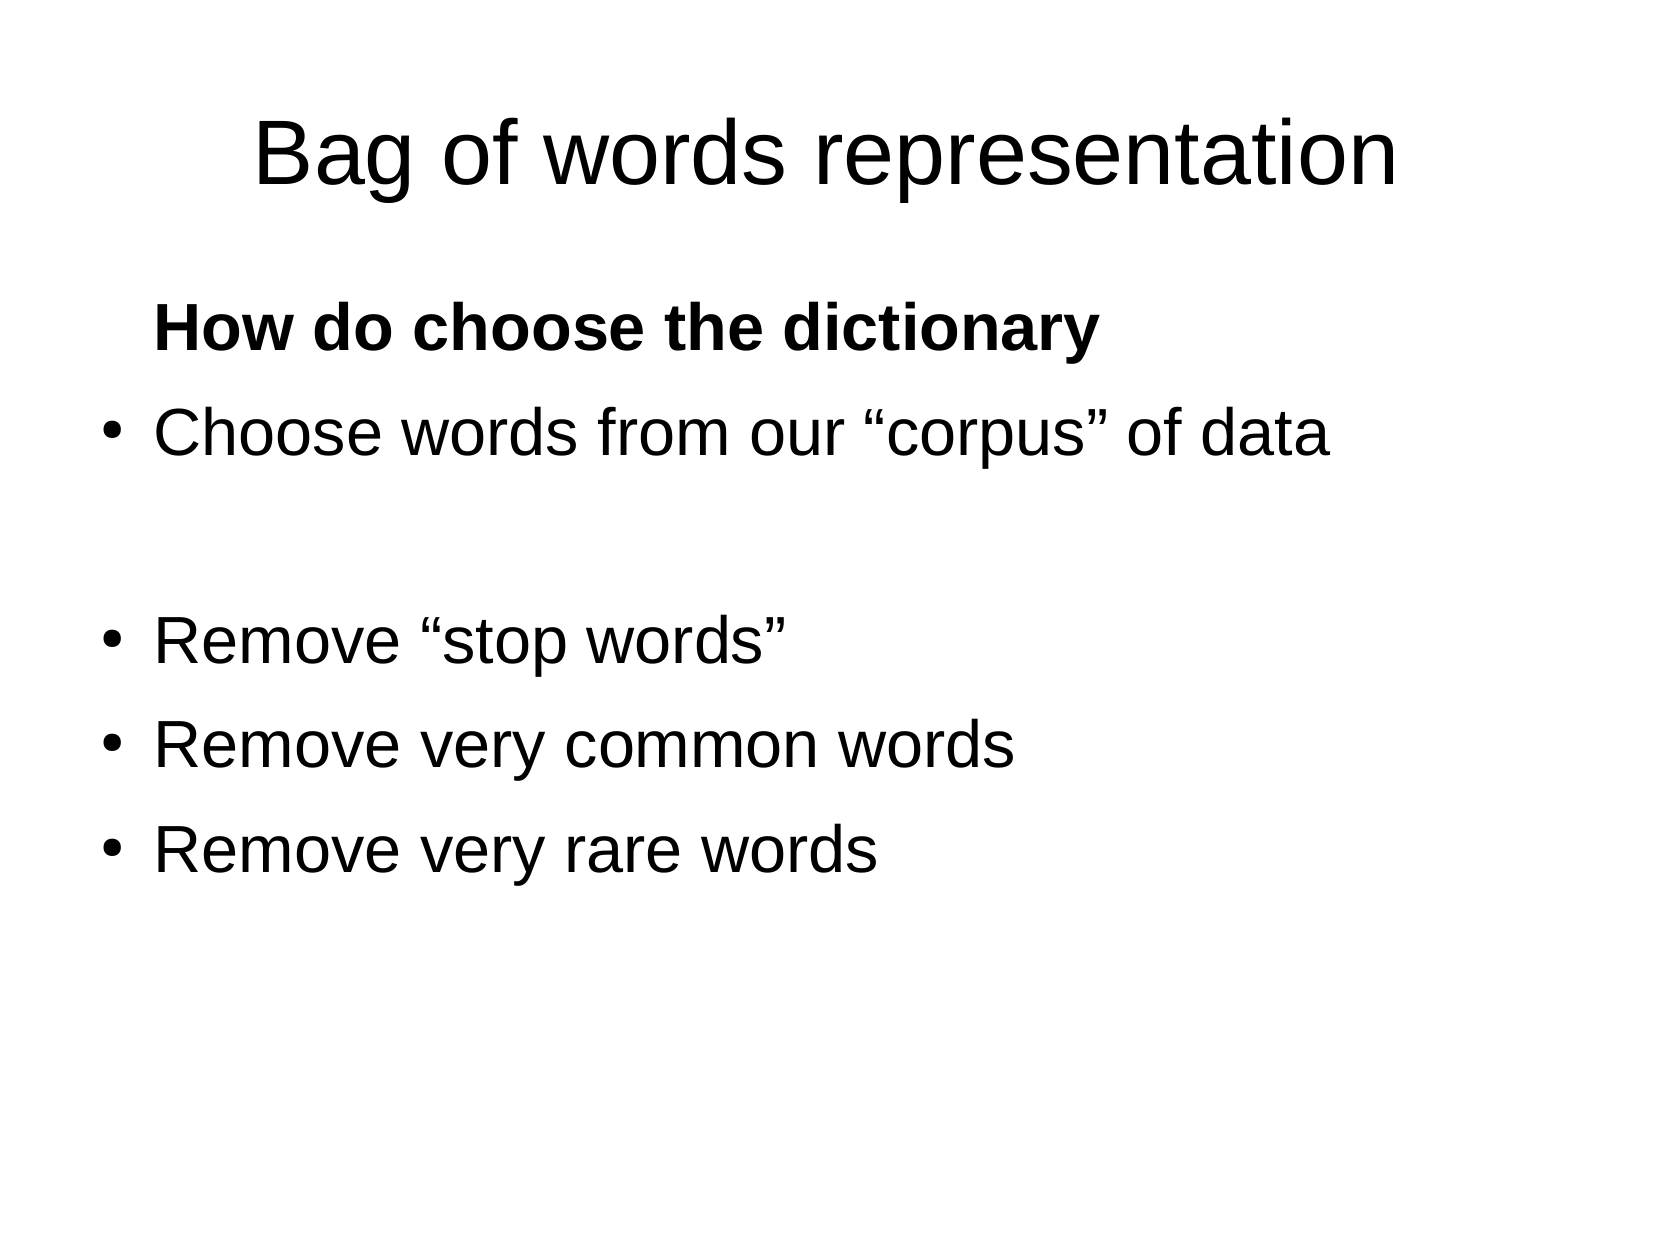

# Bag of words representation
How do choose the dictionary
Choose words from our “corpus” of data
Remove “stop words”
Remove very common words
Remove very rare words